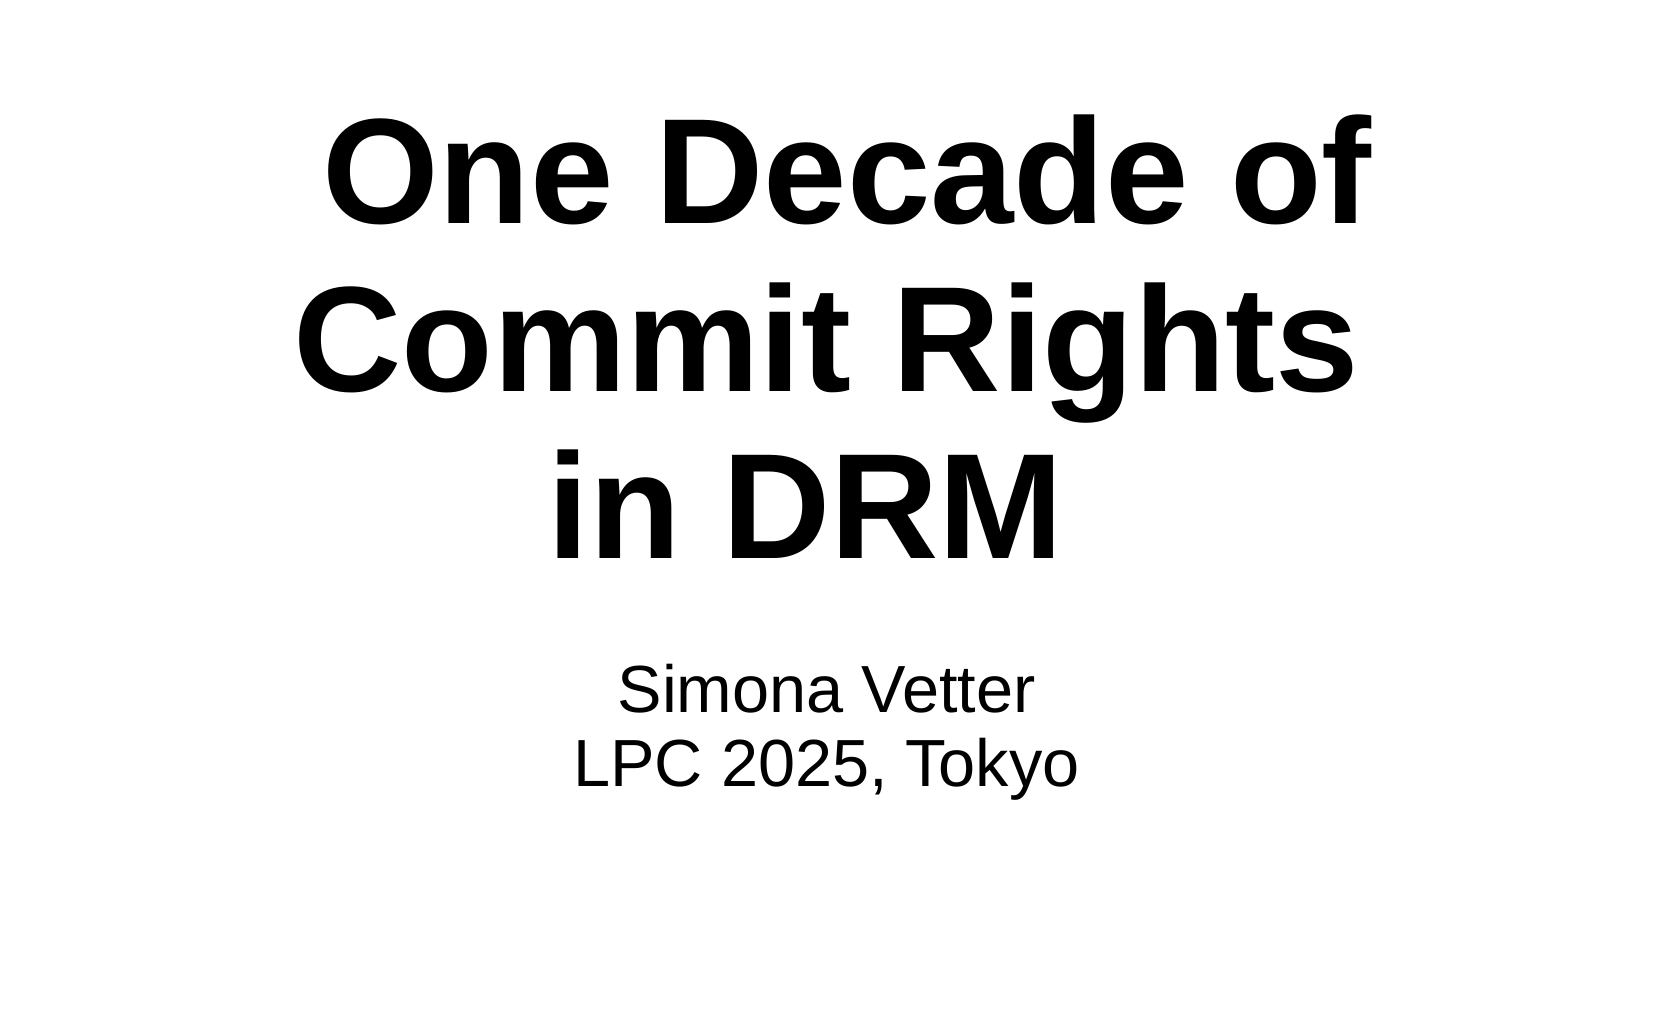

# One Decade of Commit Rights in DRM
Simona Vetter
LPC 2025, Tokyo